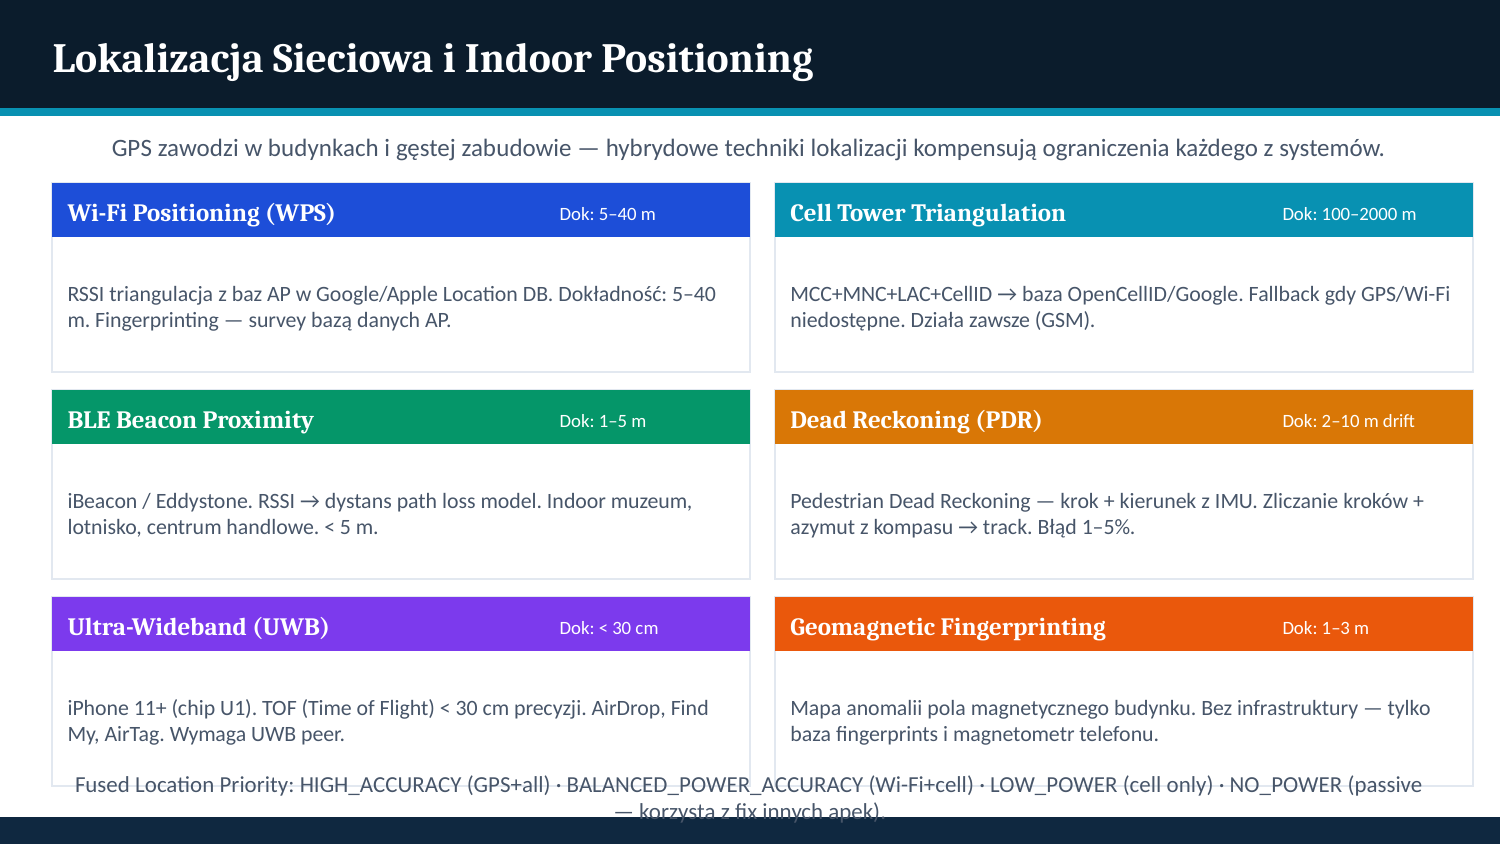

Lokalizacja Sieciowa i Indoor Positioning
GPS zawodzi w budynkach i gęstej zabudowie — hybrydowe techniki lokalizacji kompensują ograniczenia każdego z systemów.
Wi-Fi Positioning (WPS)
Cell Tower Triangulation
Dok: 5–40 m
Dok: 100–2000 m
RSSI triangulacja z baz AP w Google/Apple Location DB. Dokładność: 5–40 m. Fingerprinting — survey bazą danych AP.
MCC+MNC+LAC+CellID → baza OpenCellID/Google. Fallback gdy GPS/Wi-Fi niedostępne. Działa zawsze (GSM).
BLE Beacon Proximity
Dead Reckoning (PDR)
Dok: 1–5 m
Dok: 2–10 m drift
iBeacon / Eddystone. RSSI → dystans path loss model. Indoor muzeum, lotnisko, centrum handlowe. < 5 m.
Pedestrian Dead Reckoning — krok + kierunek z IMU. Zliczanie kroków + azymut z kompasu → track. Błąd 1–5%.
Ultra-Wideband (UWB)
Geomagnetic Fingerprinting
Dok: < 30 cm
Dok: 1–3 m
iPhone 11+ (chip U1). TOF (Time of Flight) < 30 cm precyzji. AirDrop, Find My, AirTag. Wymaga UWB peer.
Mapa anomalii pola magnetycznego budynku. Bez infrastruktury — tylko baza fingerprints i magnetometr telefonu.
Fused Location Priority: HIGH_ACCURACY (GPS+all) · BALANCED_POWER_ACCURACY (Wi-Fi+cell) · LOW_POWER (cell only) · NO_POWER (passive — korzysta z fix innych apek).